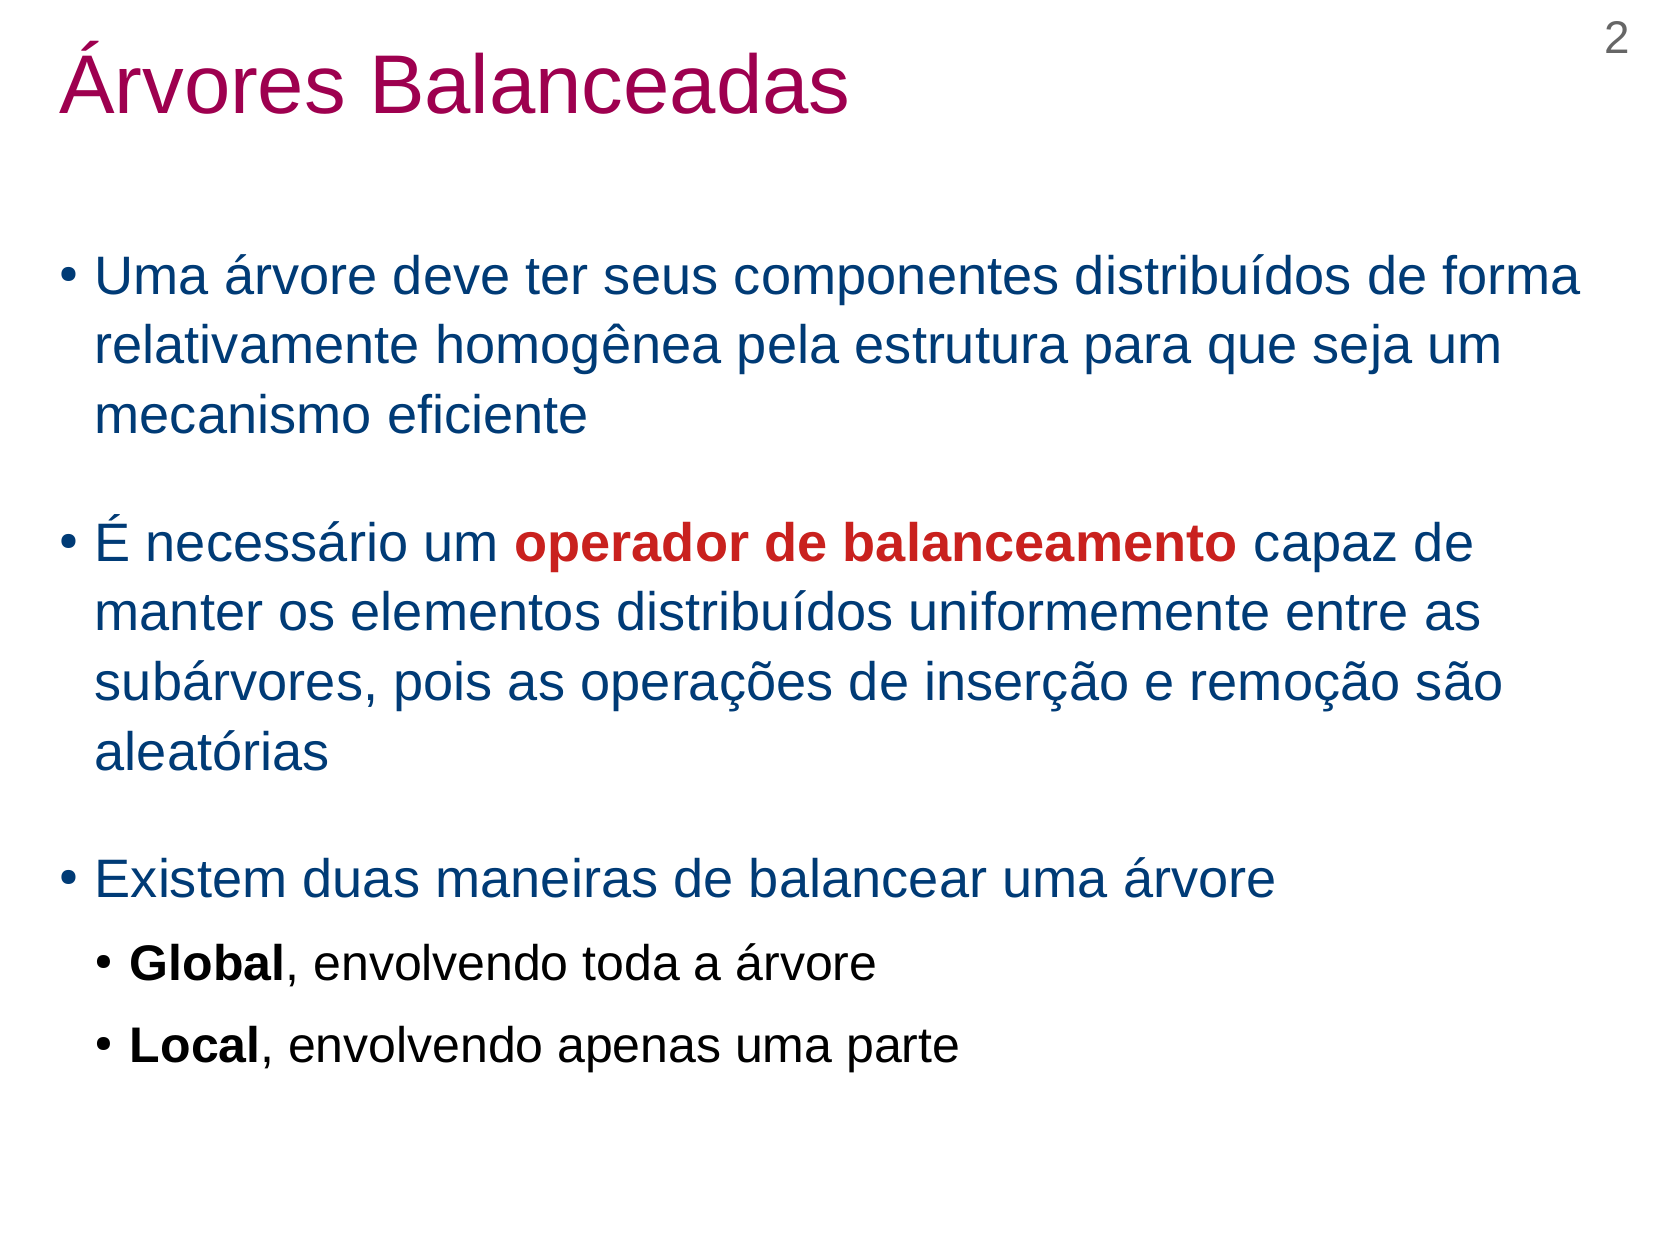

2
# Árvores Balanceadas
Uma árvore deve ter seus componentes distribuídos de forma relativamente homogênea pela estrutura para que seja um mecanismo eficiente
É necessário um operador de balanceamento capaz de manter os elementos distribuídos uniformemente entre as subárvores, pois as operações de inserção e remoção são aleatórias
Existem duas maneiras de balancear uma árvore
Global, envolvendo toda a árvore
Local, envolvendo apenas uma parte